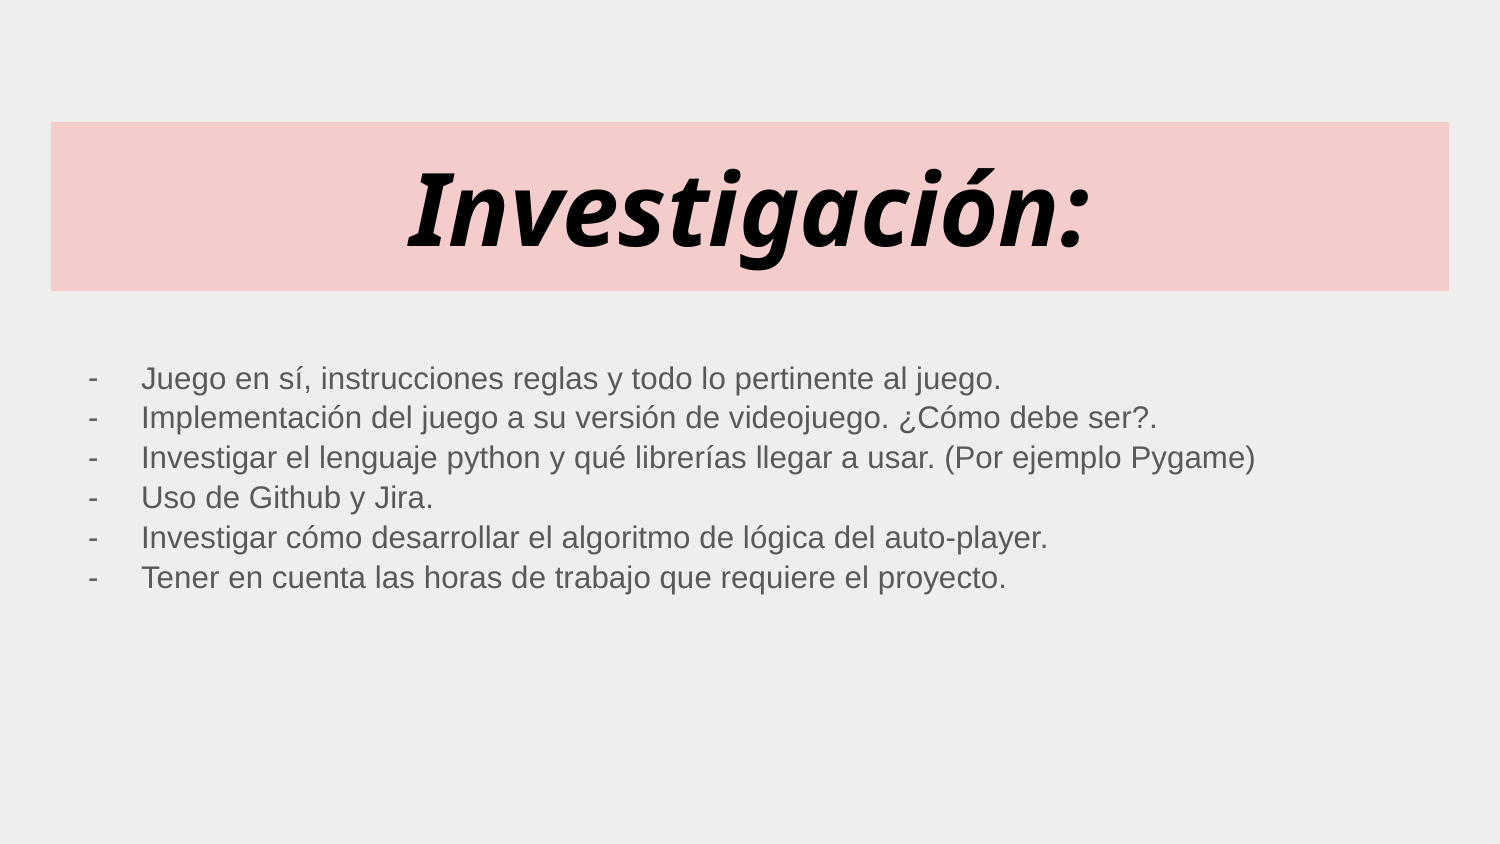

# Investigación:
Juego en sí, instrucciones reglas y todo lo pertinente al juego.
Implementación del juego a su versión de videojuego. ¿Cómo debe ser?.
Investigar el lenguaje python y qué librerías llegar a usar. (Por ejemplo Pygame)
Uso de Github y Jira.
Investigar cómo desarrollar el algoritmo de lógica del auto-player.
Tener en cuenta las horas de trabajo que requiere el proyecto.